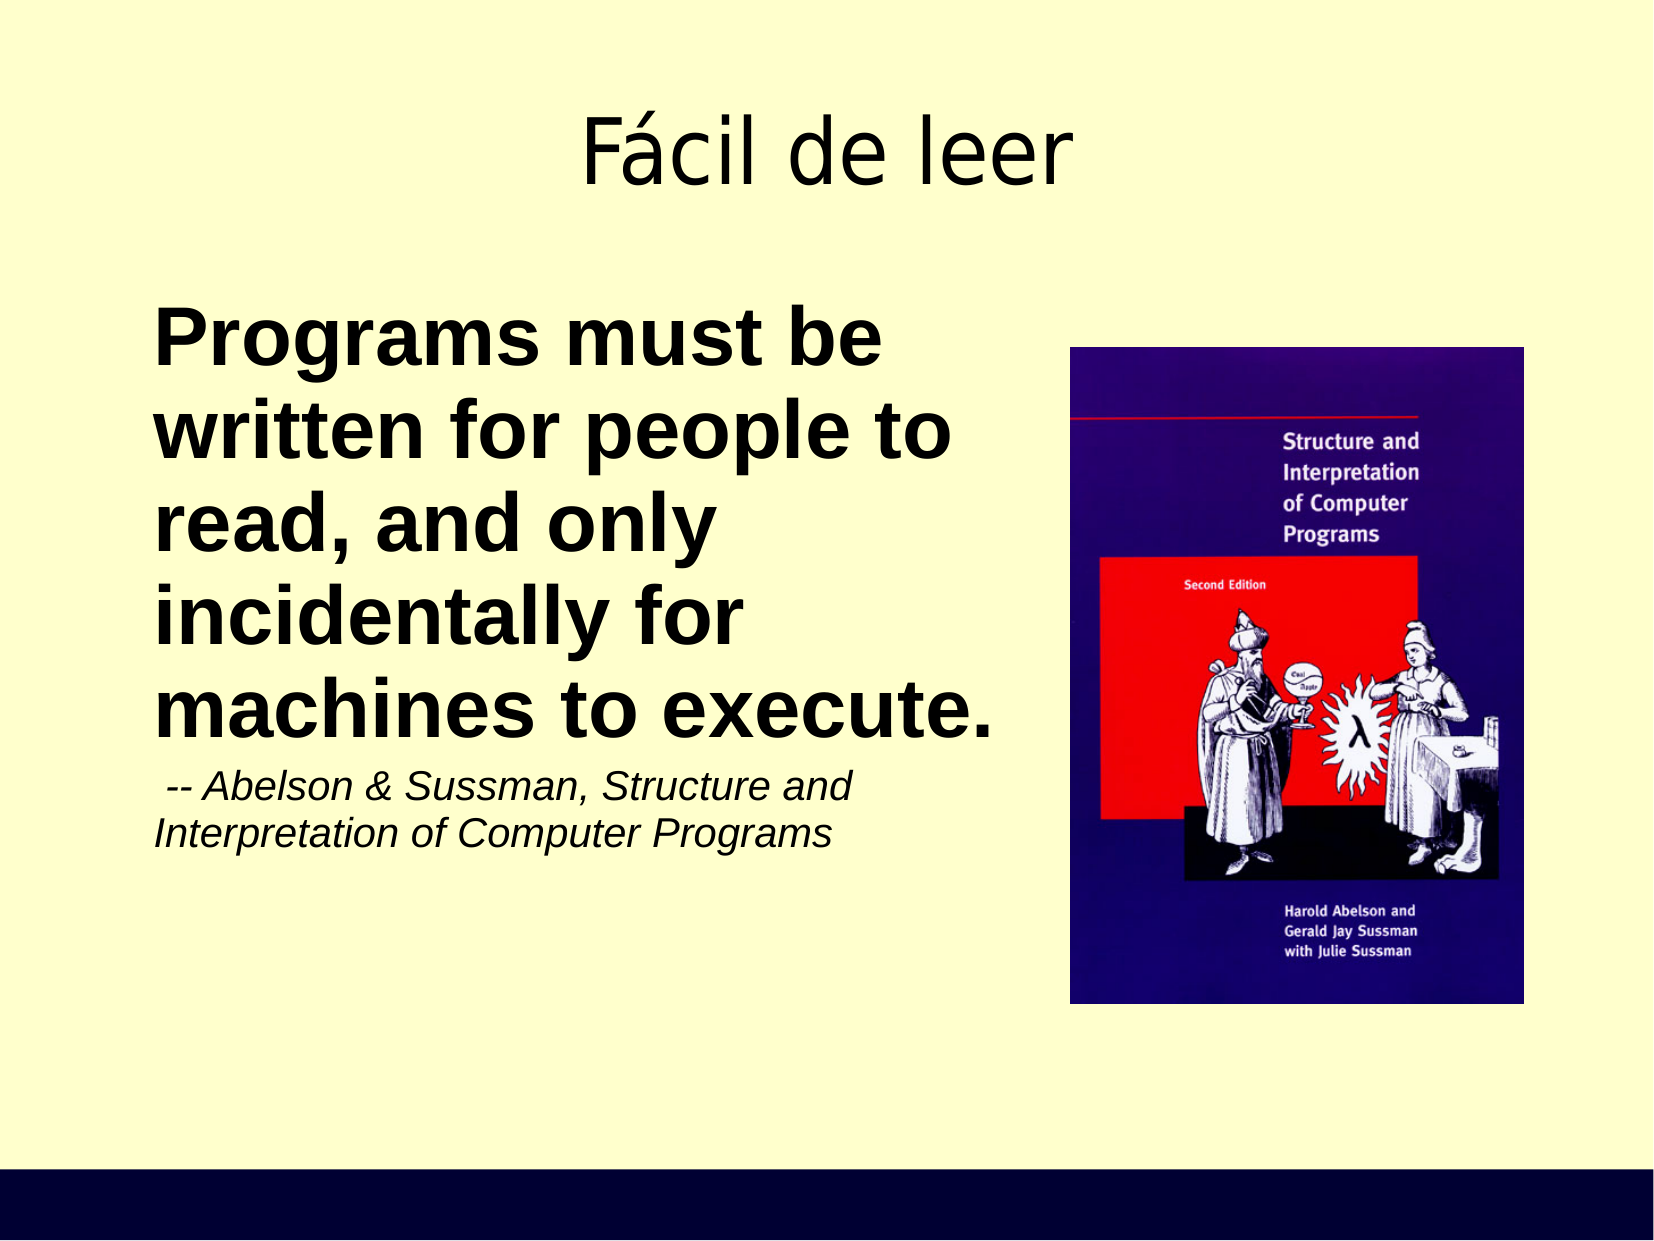

# Fácil de leer
Programs must be written for people to read, and only incidentally for machines to execute.
 -- Abelson & Sussman, Structure and Interpretation of Computer Programs